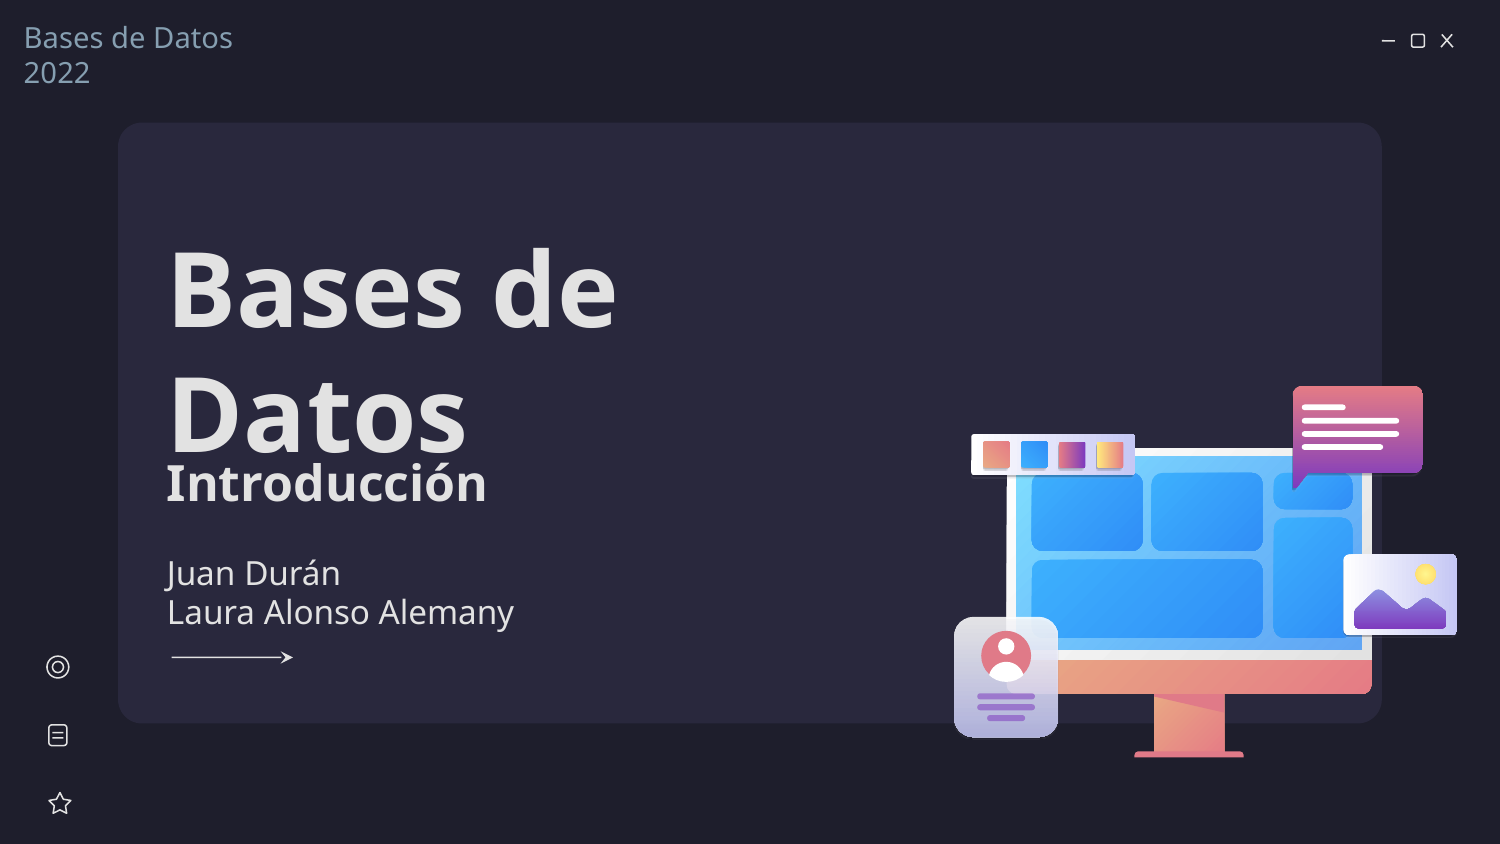

Bases de Datos
# Introducción
Juan Durán
Laura Alonso Alemany